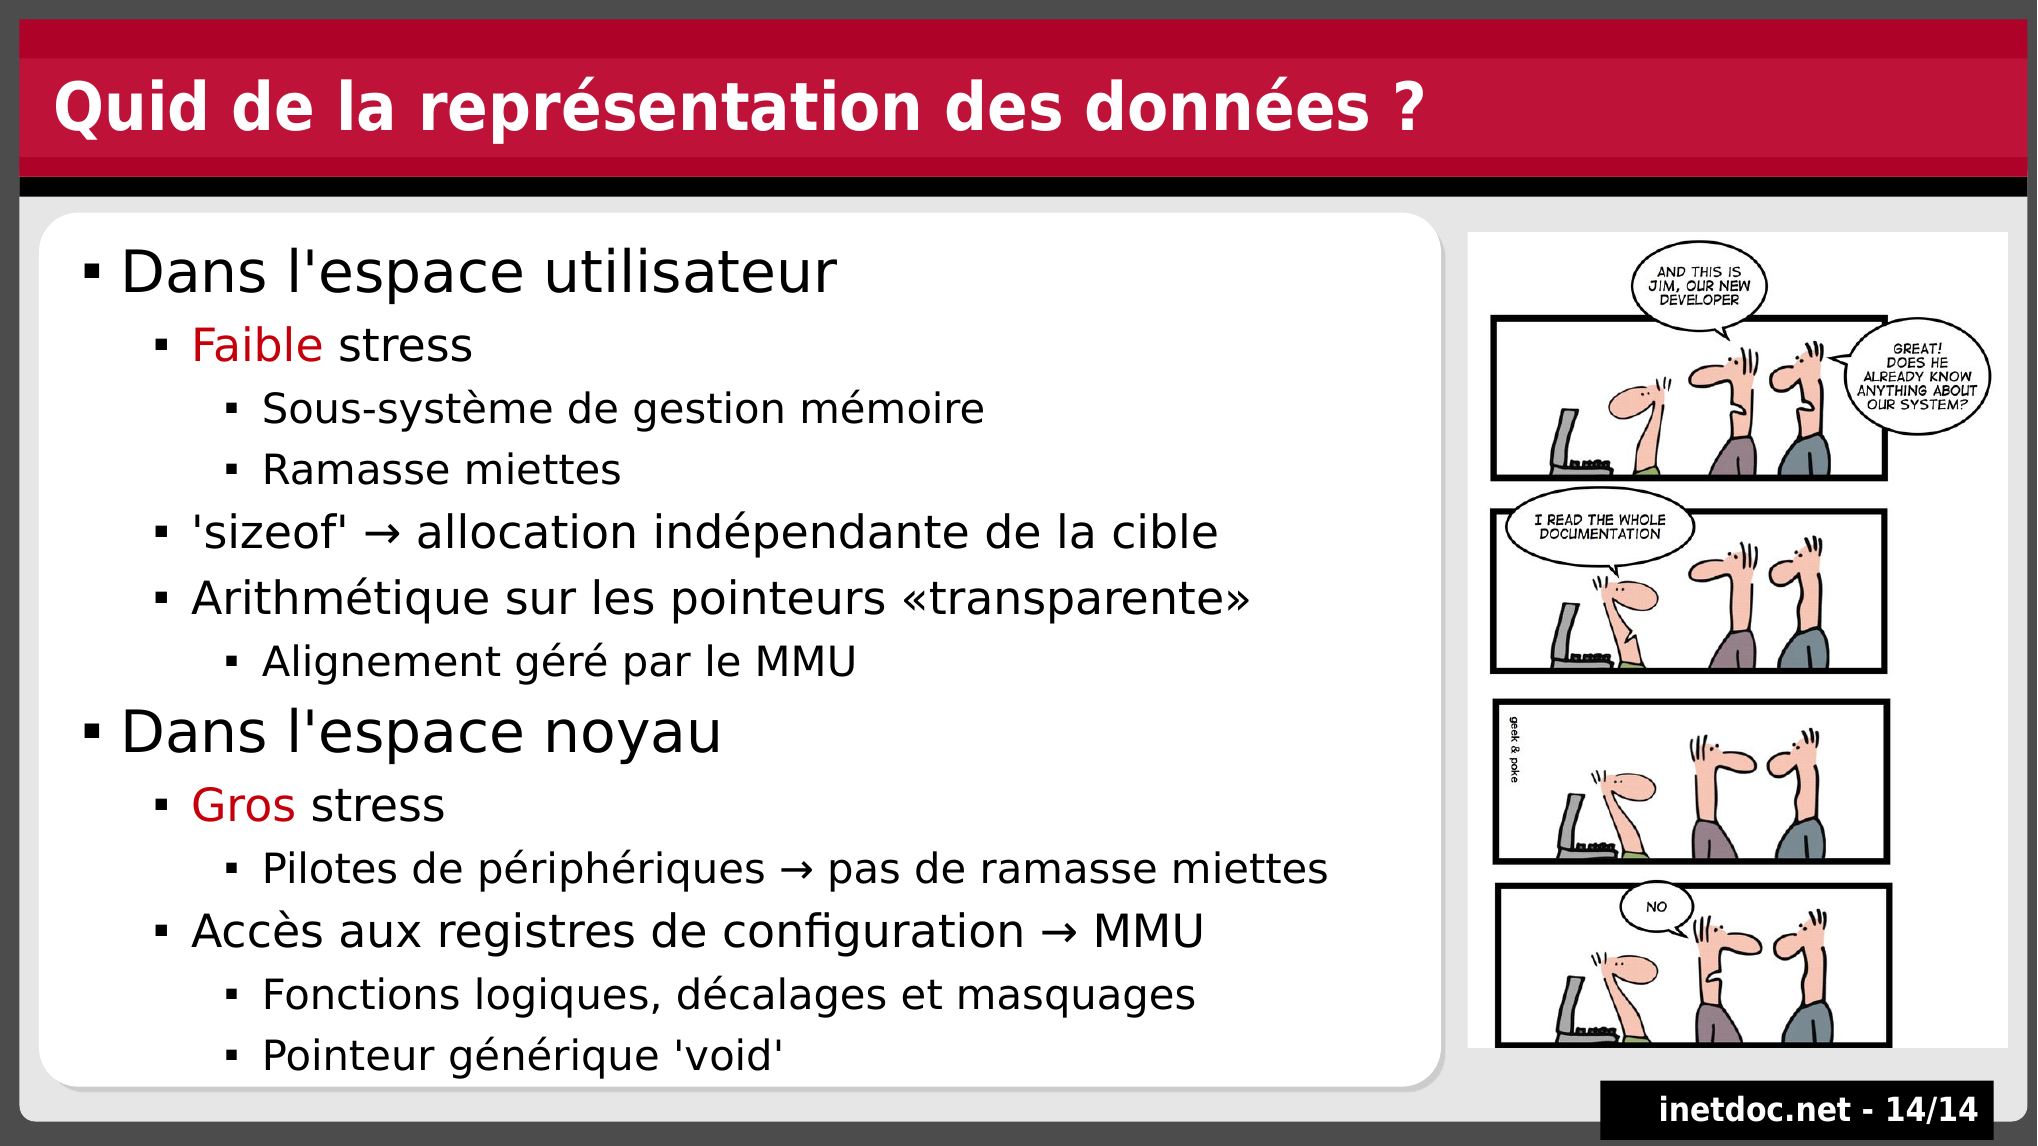

Quid de la représentation des données ?
Dans l'espace utilisateur
Faible stress
Sous-système de gestion mémoire
Ramasse miettes
'sizeof' → allocation indépendante de la cible
Arithmétique sur les pointeurs «transparente»
Alignement géré par le MMU
Dans l'espace noyau
Gros stress
Pilotes de périphériques → pas de ramasse miettes
Accès aux registres de configuration → MMU
Fonctions logiques, décalages et masquages
Pointeur générique 'void'
inetdoc.net - /14